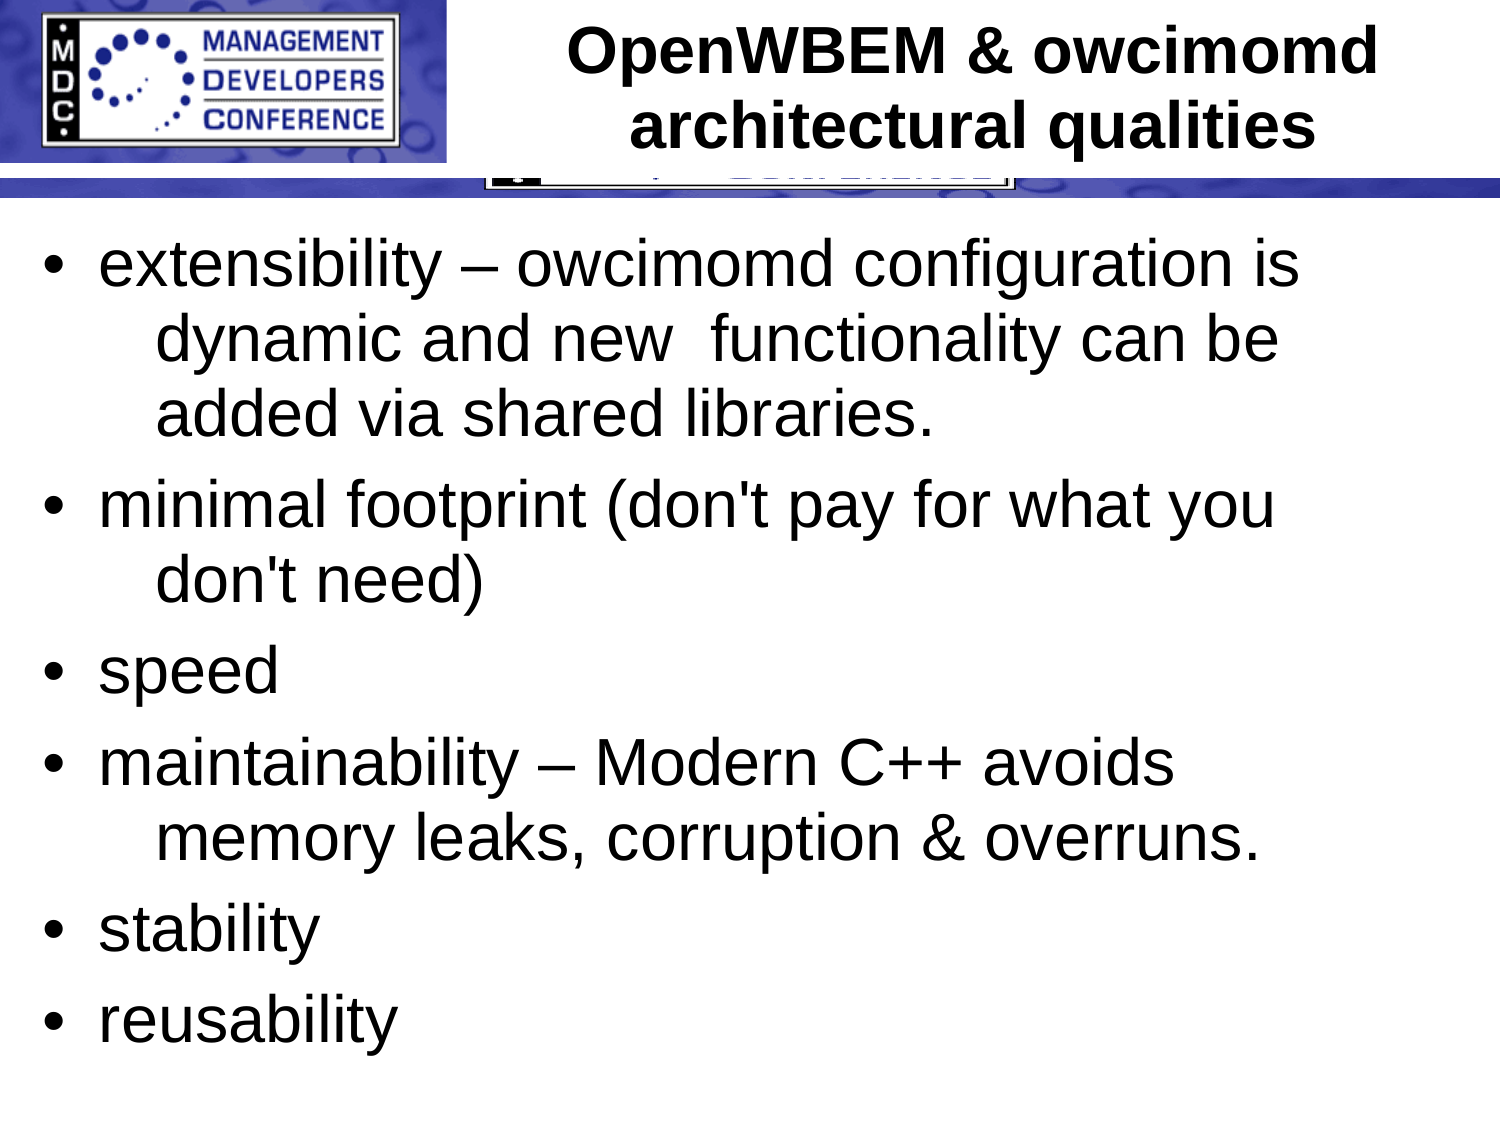

# OpenWBEM & owcimomd architectural qualities
extensibility – owcimomd configuration is dynamic and new functionality can be added via shared libraries.
minimal footprint (don't pay for what you don't need)
speed
maintainability – Modern C++ avoids memory leaks, corruption & overruns.
stability
reusability